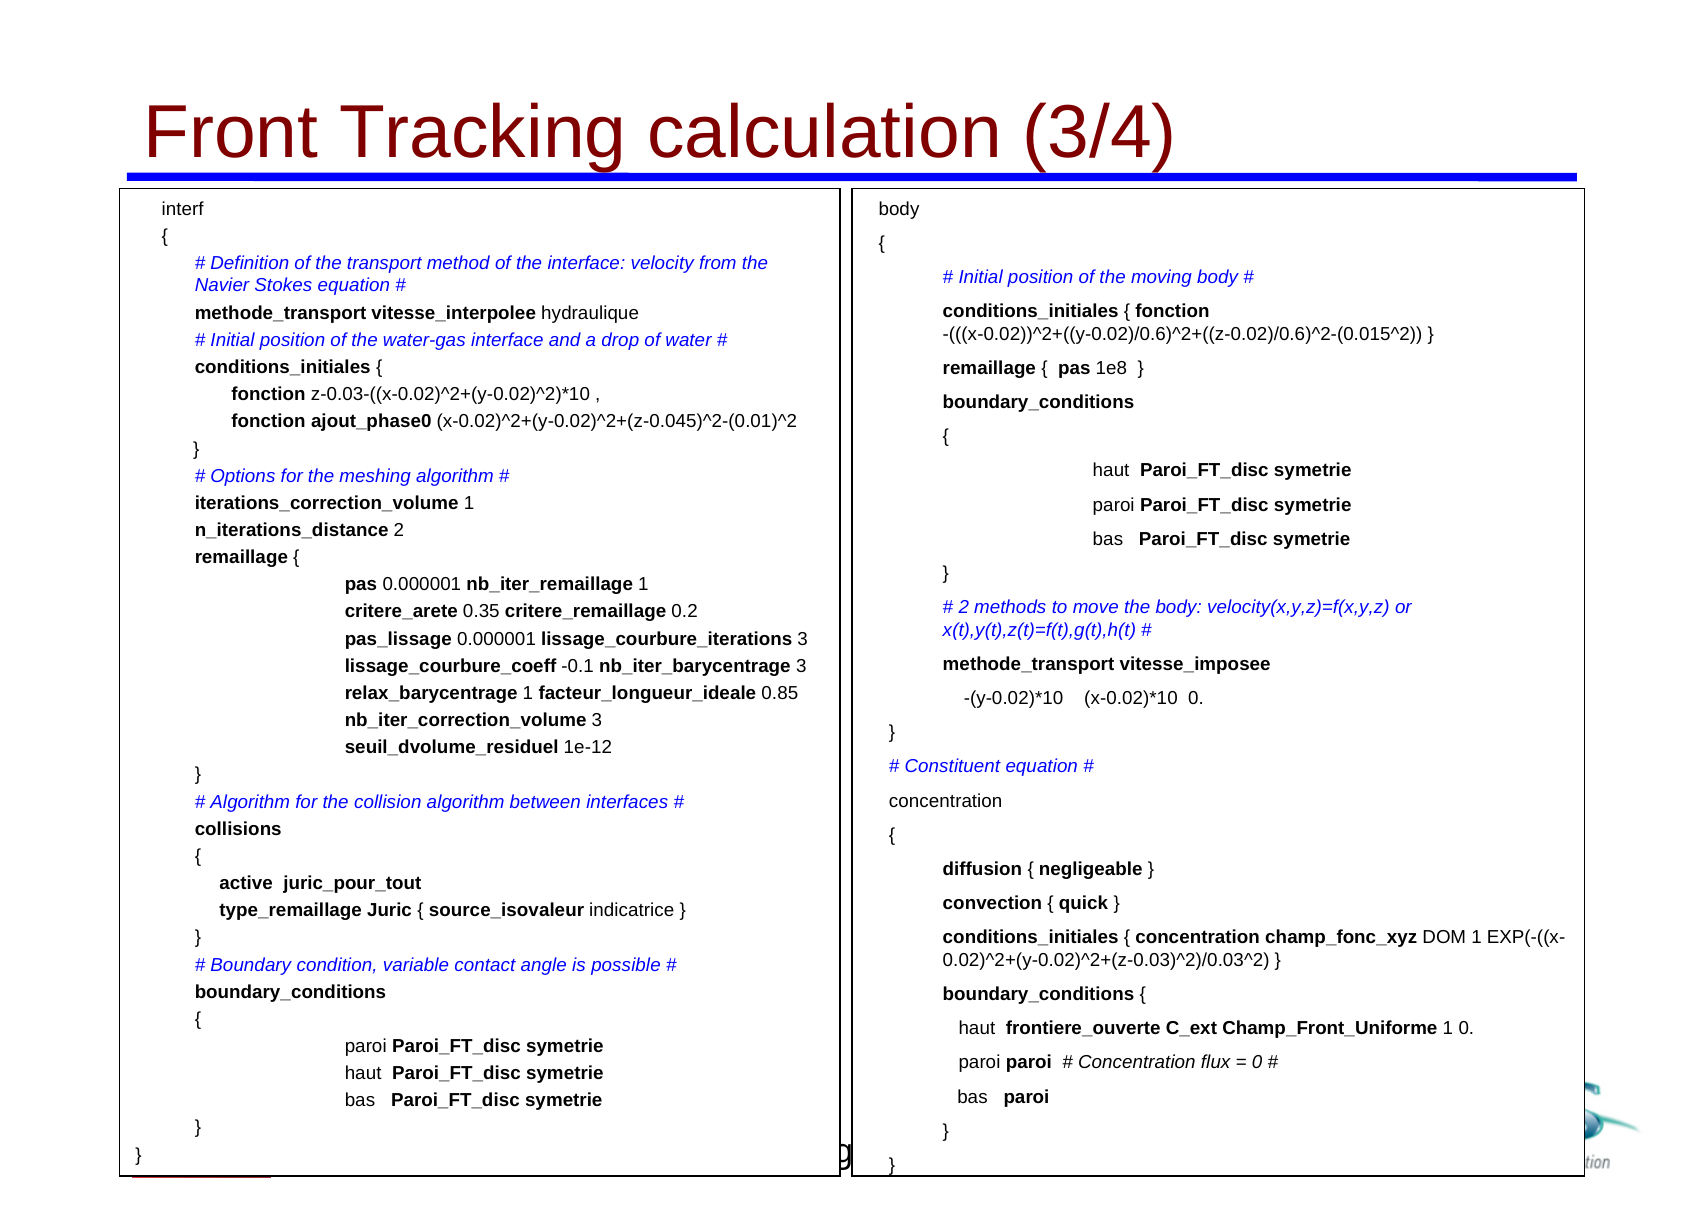

# Front Tracking calculation (3/4)
 interf
 {
	# Definition of the transport method of the interface: velocity from the Navier Stokes equation #
	methode_transport vitesse_interpolee hydraulique
	# Initial position of the water-gas interface and a drop of water #
	conditions_initiales {
	 fonction z-0.03-((x-0.02)^2+(y-0.02)^2)*10 ,
	 fonction ajout_phase0 (x-0.02)^2+(y-0.02)^2+(z-0.045)^2-(0.01)^2
 }
	# Options for the meshing algorithm #
 	iterations_correction_volume 1
 	n_iterations_distance 2
	remaillage {
		pas 0.000001 nb_iter_remaillage 1
		critere_arete 0.35 critere_remaillage 0.2
		pas_lissage 0.000001 lissage_courbure_iterations 3
		lissage_courbure_coeff -0.1 nb_iter_barycentrage 3
		relax_barycentrage 1 facteur_longueur_ideale 0.85
		nb_iter_correction_volume 3
		seuil_dvolume_residuel 1e-12
	}
	# Algorithm for the collision algorithm between interfaces #
	collisions
	{
 active juric_pour_tout
 type_remaillage Juric { source_isovaleur indicatrice }
	}
	# Boundary condition, variable contact angle is possible #
	boundary_conditions
	{
		paroi Paroi_FT_disc symetrie
		haut Paroi_FT_disc symetrie
		bas Paroi_FT_disc symetrie
	}
}
 body
 {
	# Initial position of the moving body #
	conditions_initiales { fonction -(((x-0.02))^2+((y-0.02)/0.6)^2+((z-0.02)/0.6)^2-(0.015^2)) }
	remaillage { pas 1e8 }
	boundary_conditions
	{
		haut Paroi_FT_disc symetrie
		paroi Paroi_FT_disc symetrie
		bas Paroi_FT_disc symetrie
	}
	# 2 methods to move the body: velocity(x,y,z)=f(x,y,z) or x(t),y(t),z(t)=f(t),g(t),h(t) #
	methode_transport vitesse_imposee
	 -(y-0.02)*10 (x-0.02)*10 0.
 }
 # Constituent equation #
 concentration
 {
	diffusion { negligeable }
	convection { quick }
	conditions_initiales { concentration champ_fonc_xyz DOM 1 EXP(-((x-0.02)^2+(y-0.02)^2+(z-0.03)^2)/0.03^2) }
	boundary_conditions {
	 haut frontiere_ouverte C_ext Champ_Front_Uniforme 1 0.
	 paroi paroi # Concentration flux = 0 #
 bas paroi
	}
 }
TRUST/TrioCFD 1.7.5 user's training session
150